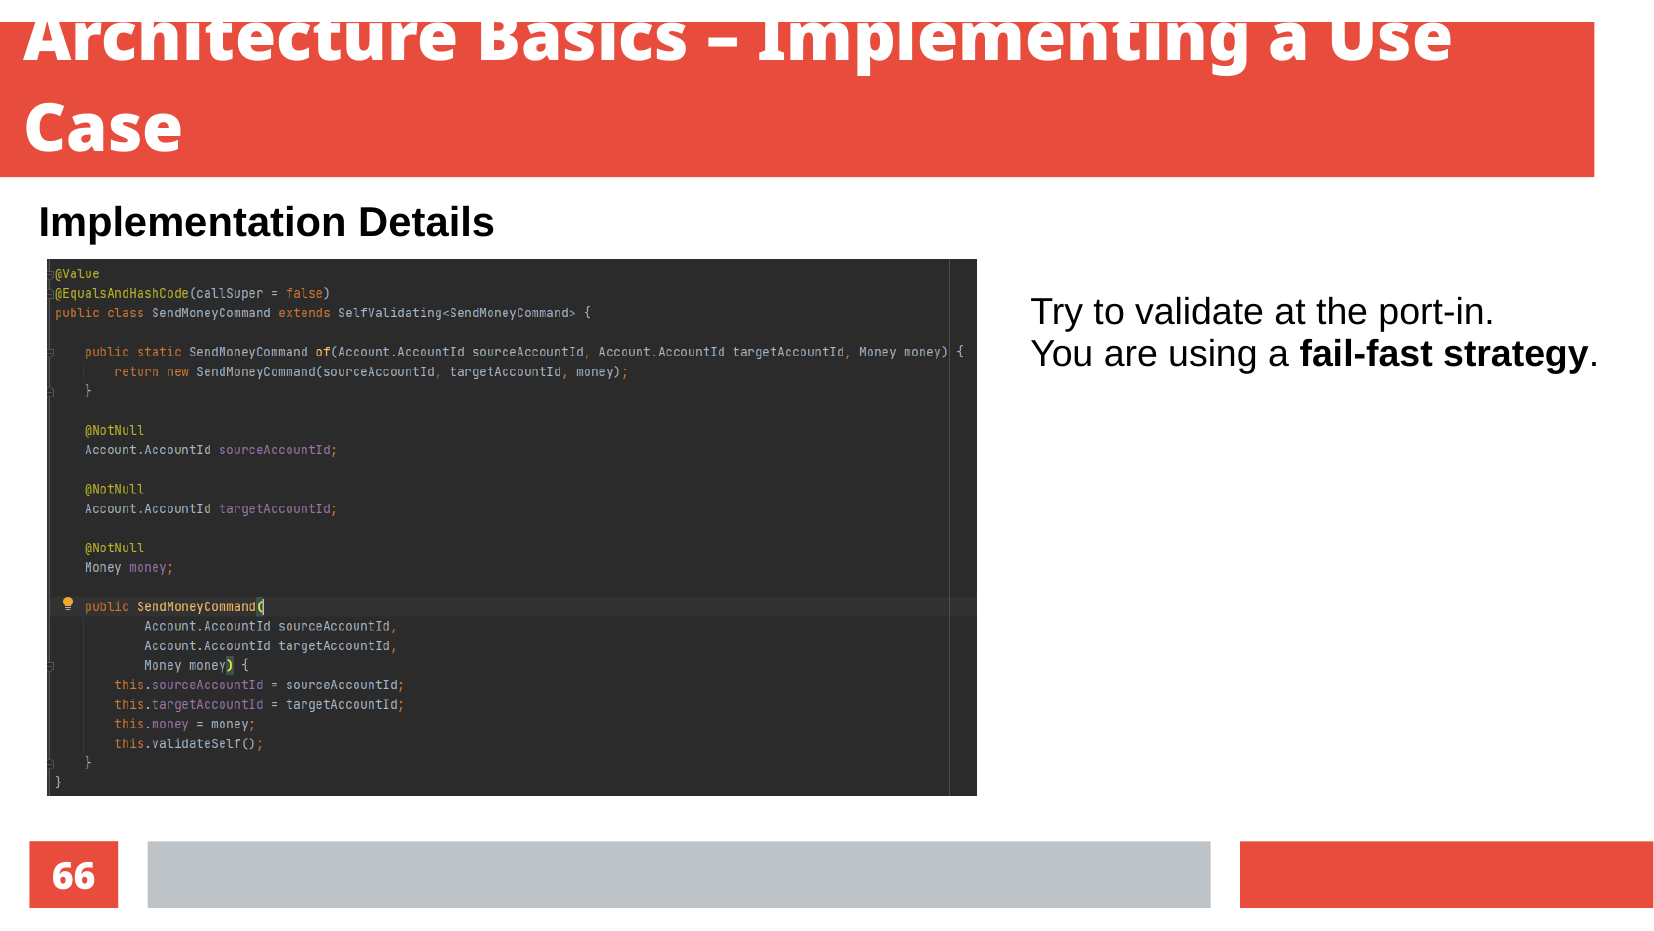

# Architecture Basics – Implementing a Use Case
Implementation Details
Try to validate at the port-in.
You are using a fail-fast strategy.
66